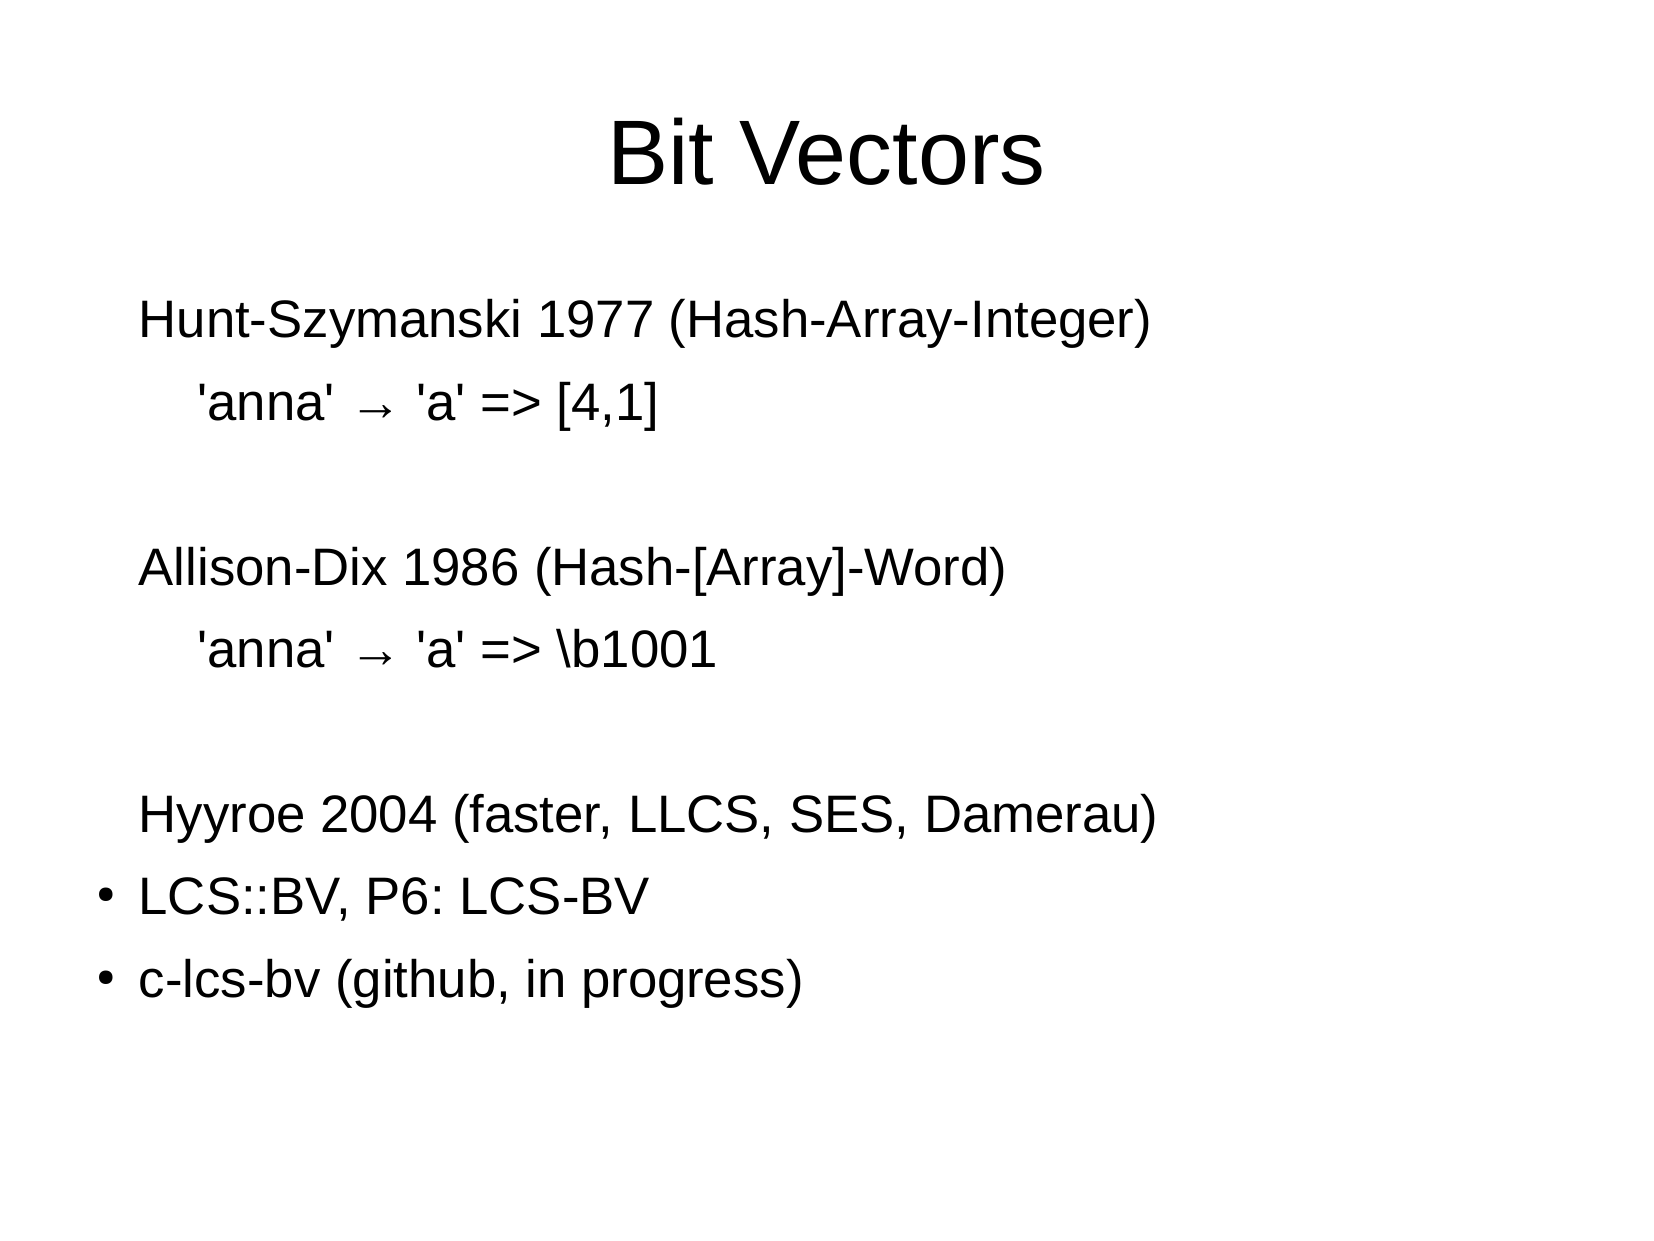

# Bit Vectors
Hunt-Szymanski 1977 (Hash-Array-Integer)
 'anna' → 'a' => [4,1]
Allison-Dix 1986 (Hash-[Array]-Word)
 'anna' → 'a' => \b1001
Hyyroe 2004 (faster, LLCS, SES, Damerau)
LCS::BV, P6: LCS-BV
c-lcs-bv (github, in progress)